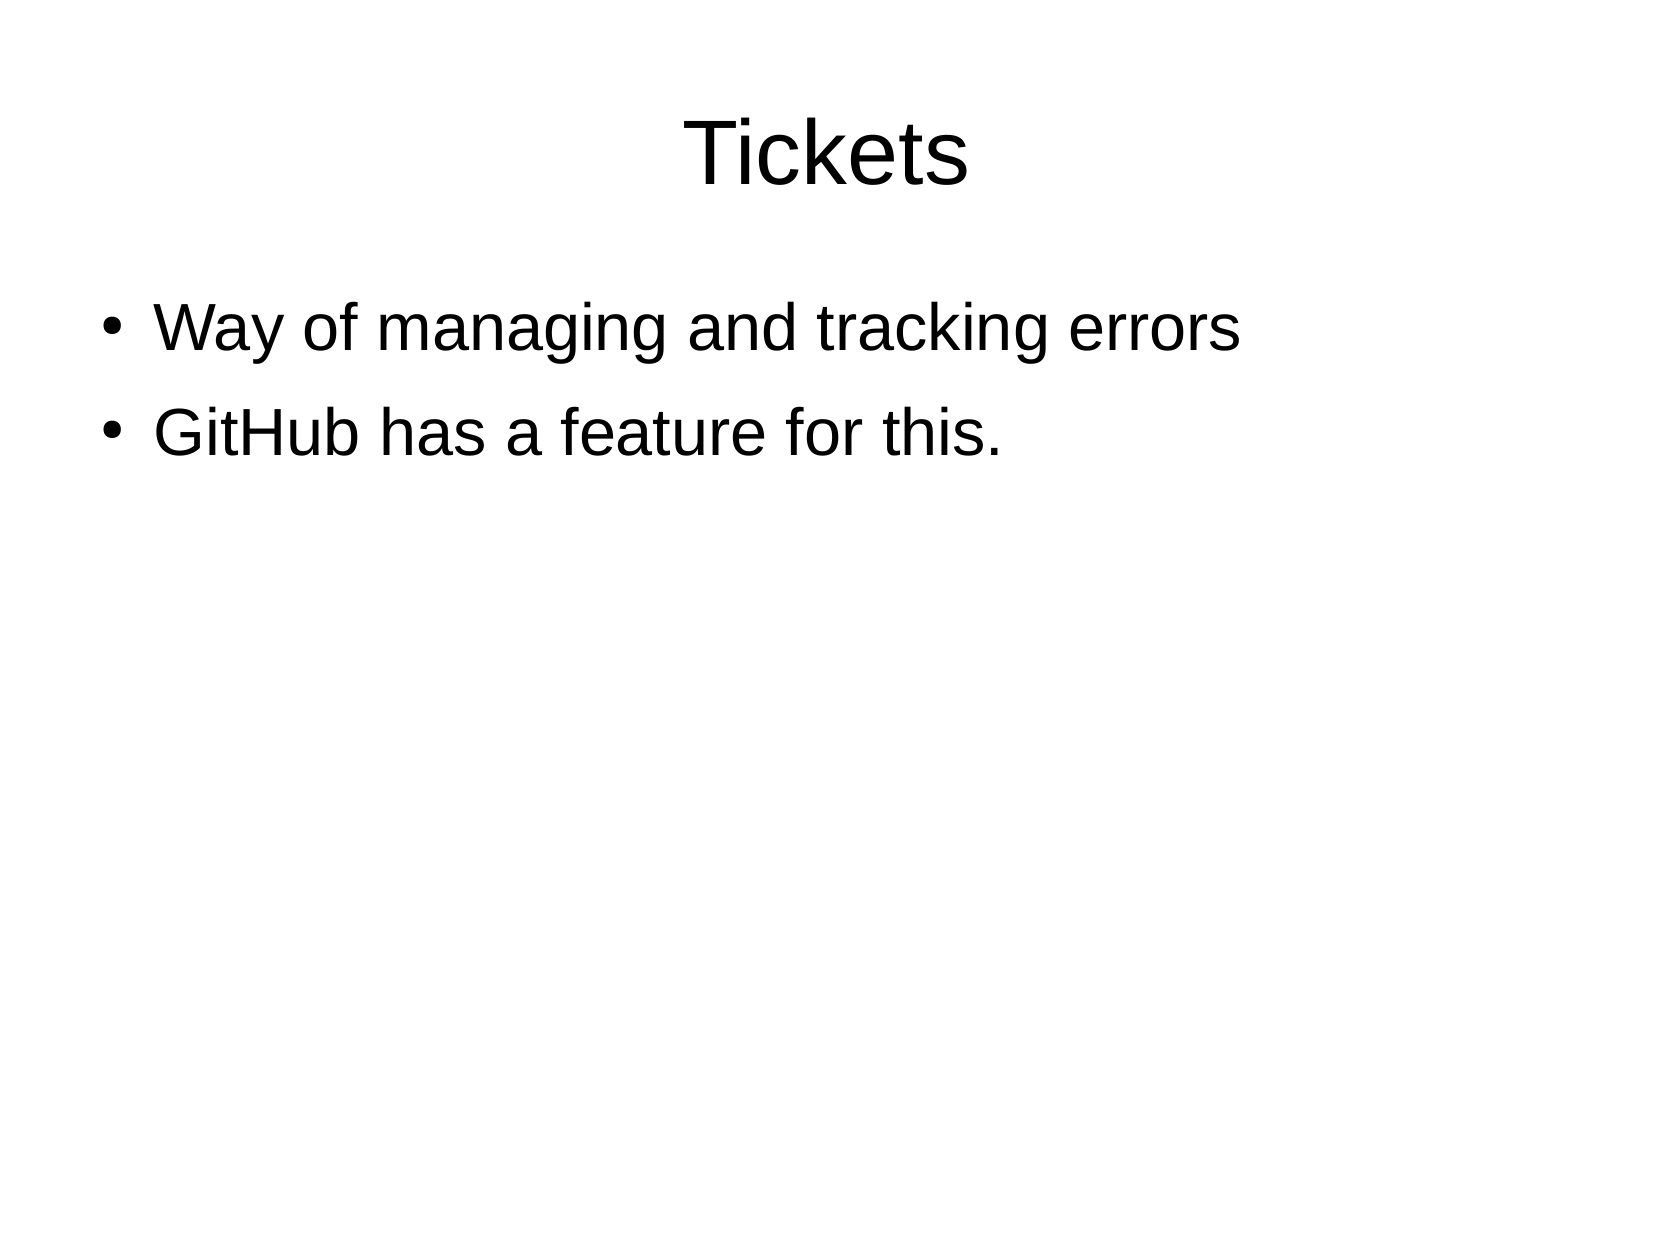

# Tickets
Way of managing and tracking errors
GitHub has a feature for this.